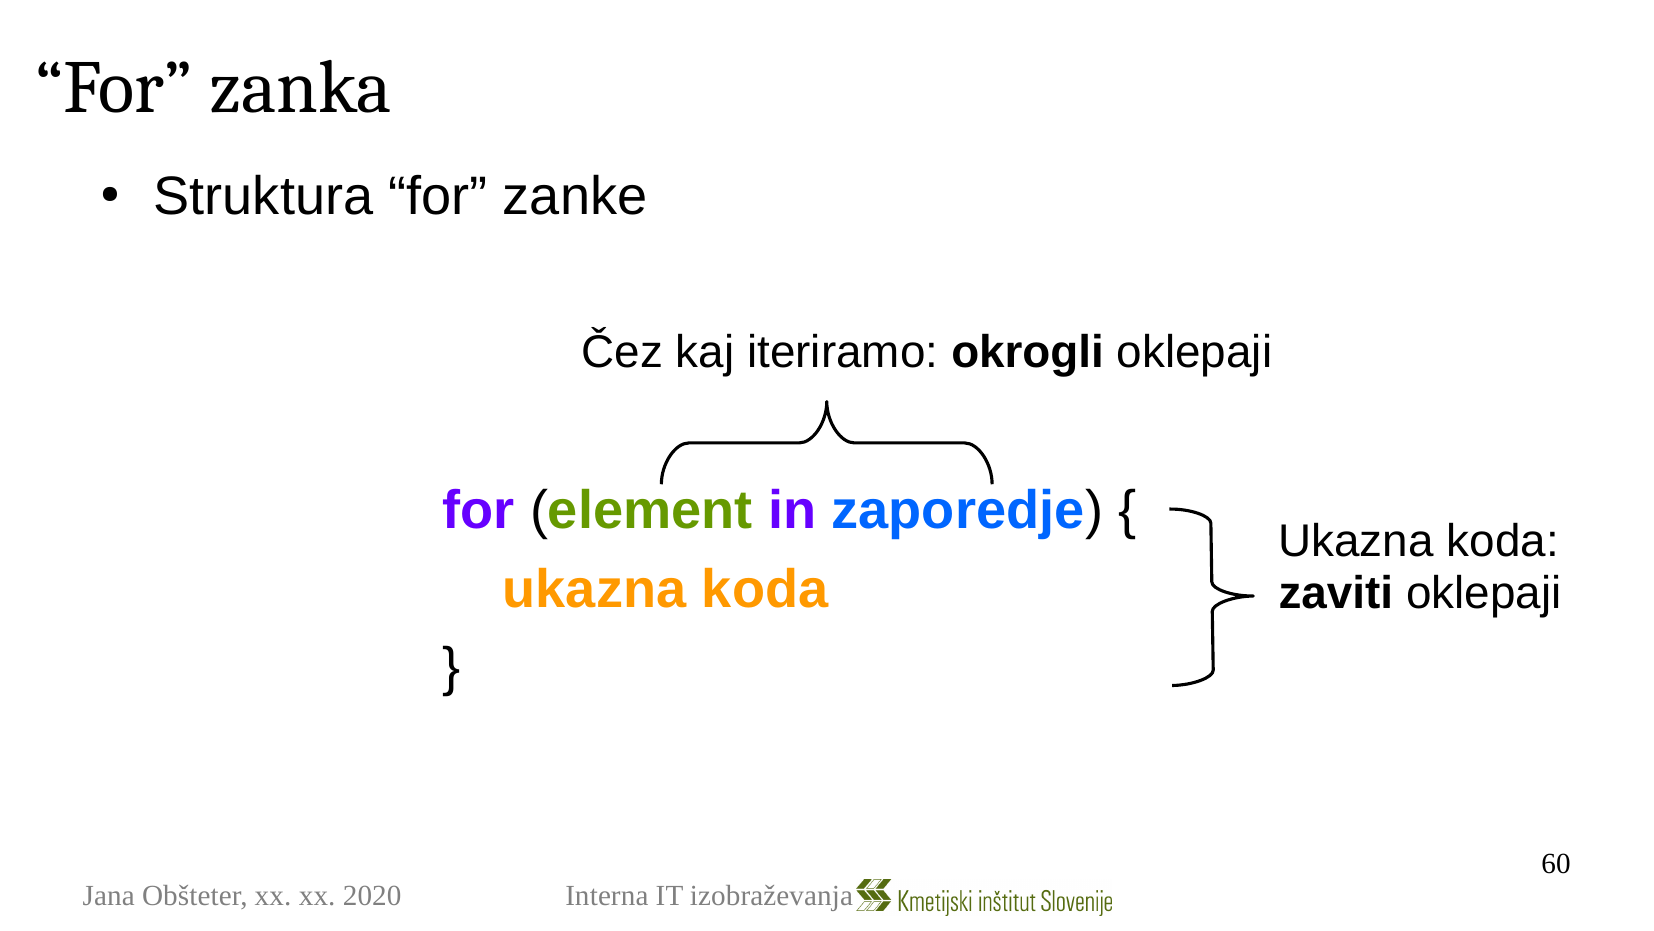

# “For” zanka
Struktura “for” zanke
 for (element in zaporedje) {
 ukazna koda
 }
Čez kaj iteriramo: okrogli oklepaji
Ukazna koda:
zaviti oklepaji
60